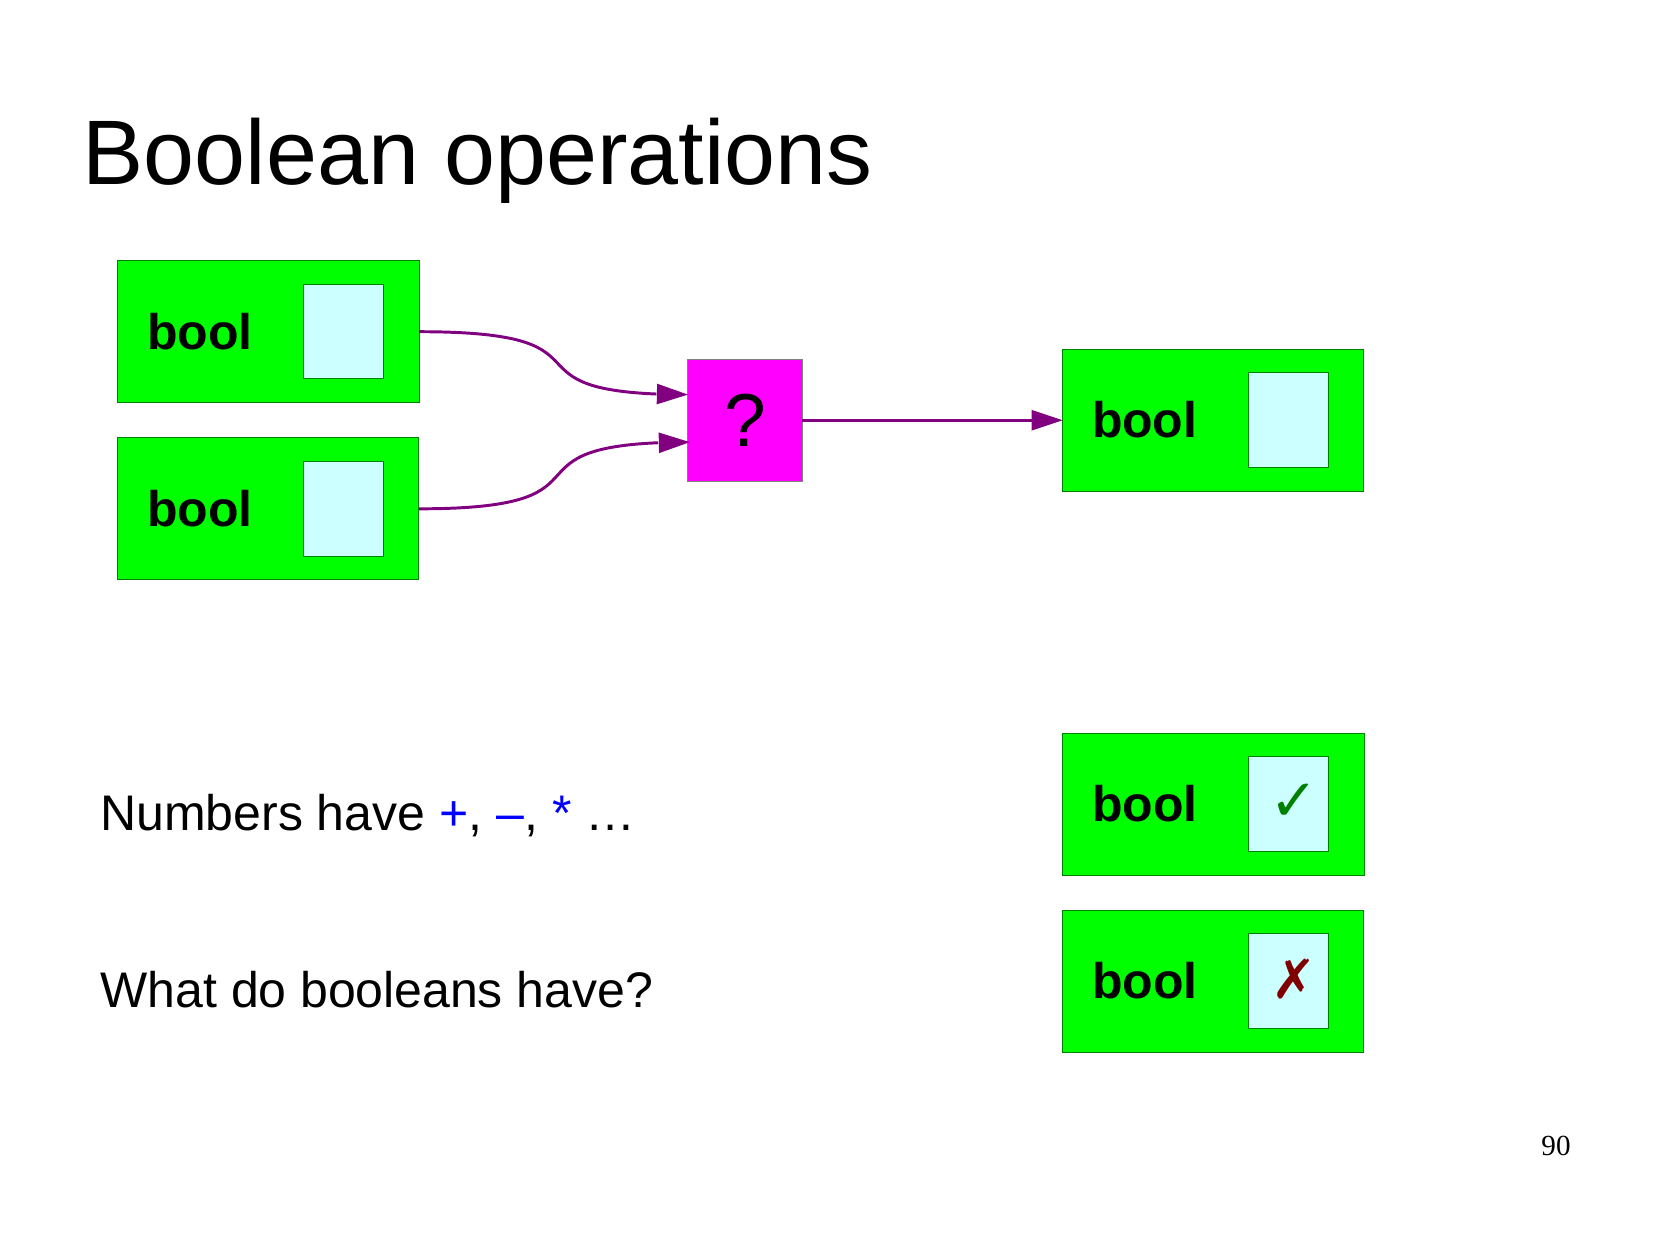

# Boolean operations
bool
bool
?
bool
bool
✓
Numbers have +, –, * …
bool
✗
What do booleans have?
90